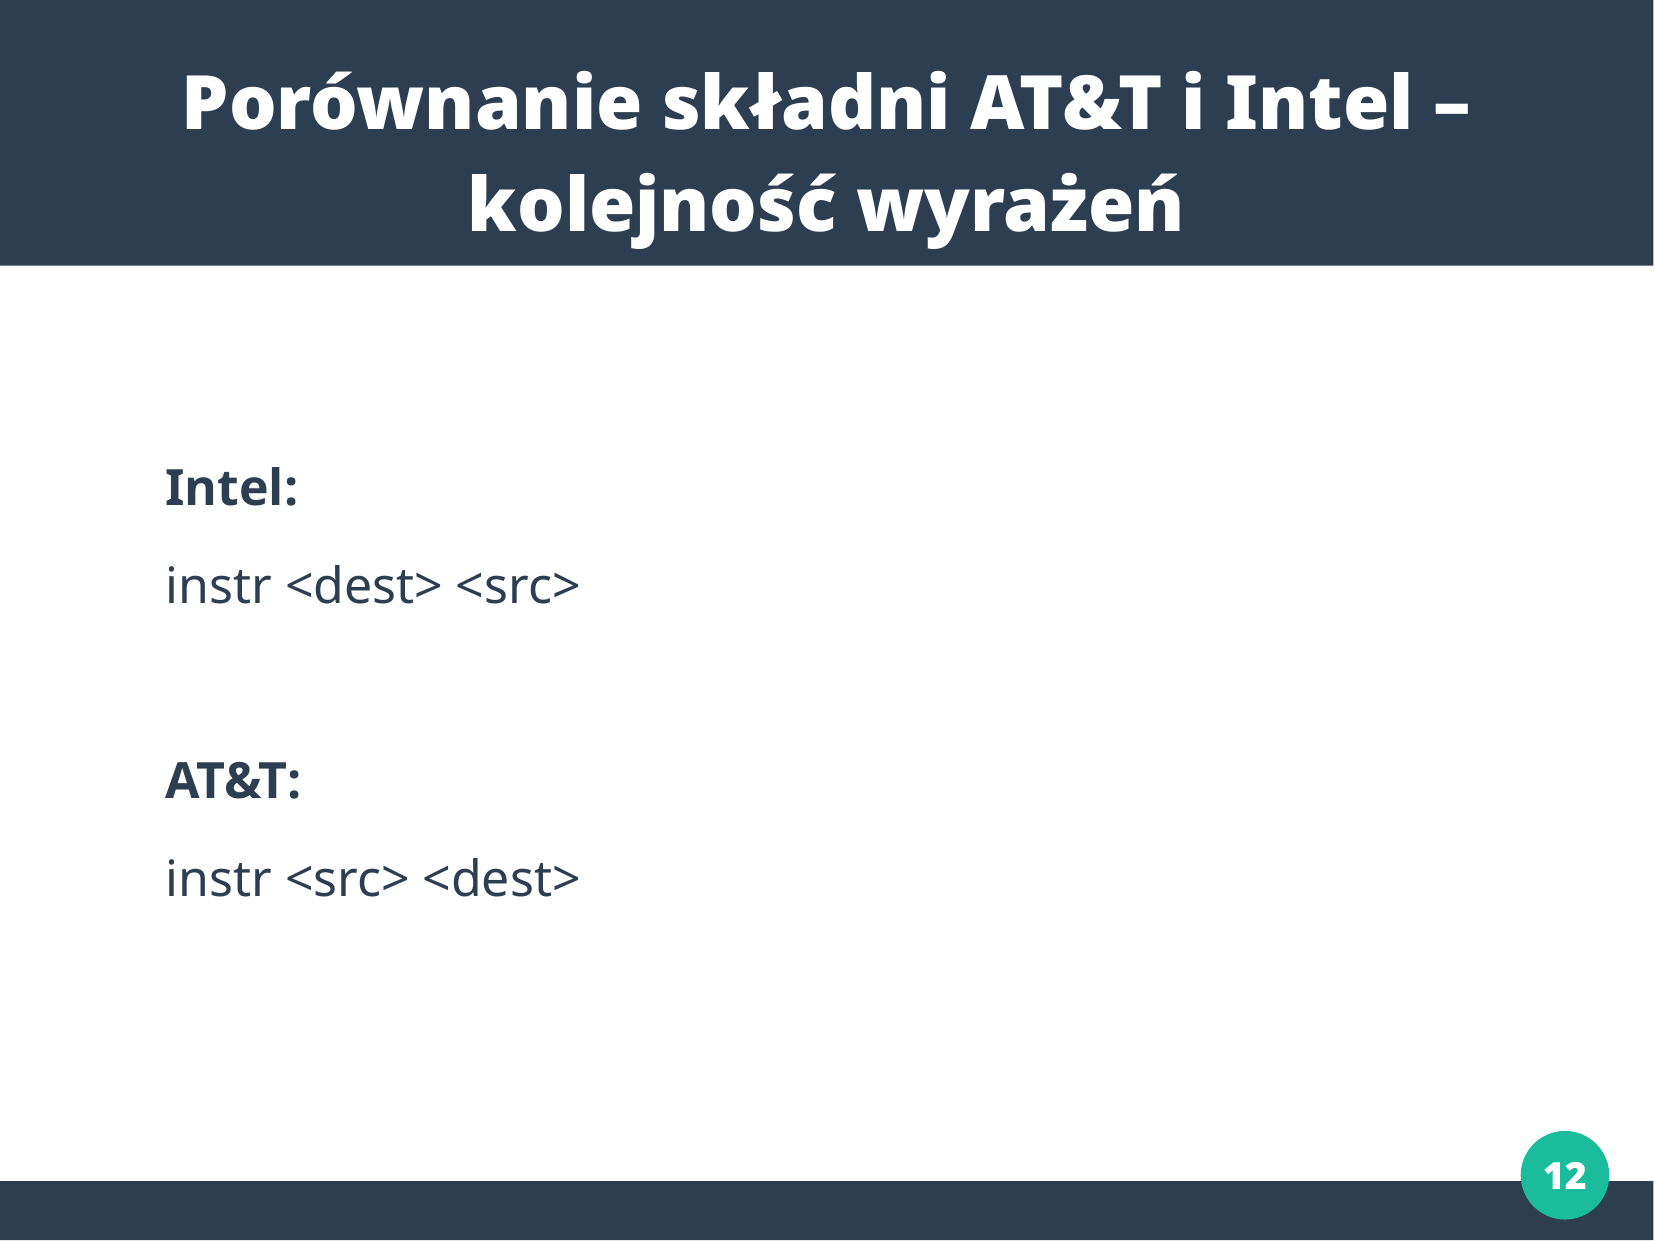

# Porównanie składni AT&T i Intel – kolejność wyrażeń
Intel:
instr <dest> <src>
AT&T:
instr <src> <dest>
12